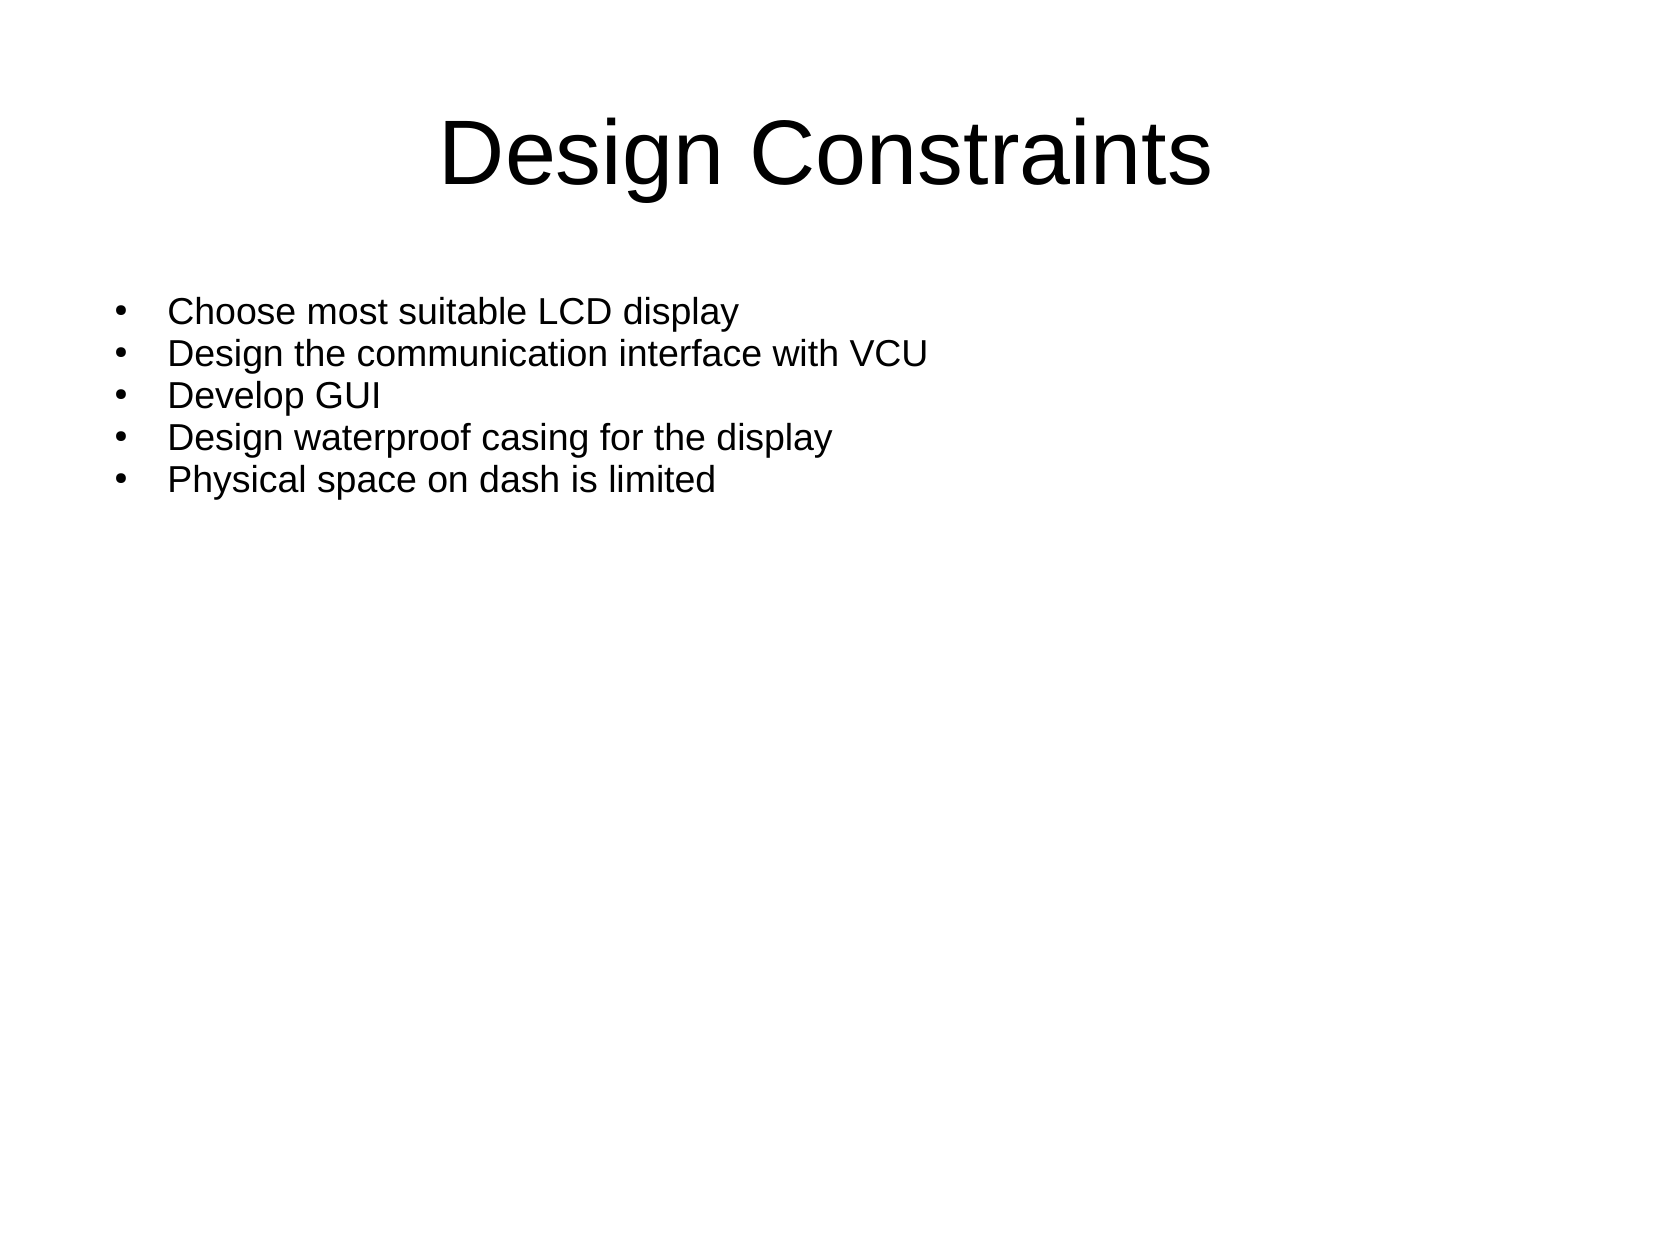

# Design Constraints
Choose most suitable LCD display
Design the communication interface with VCU
Develop GUI
Design waterproof casing for the display
Physical space on dash is limited